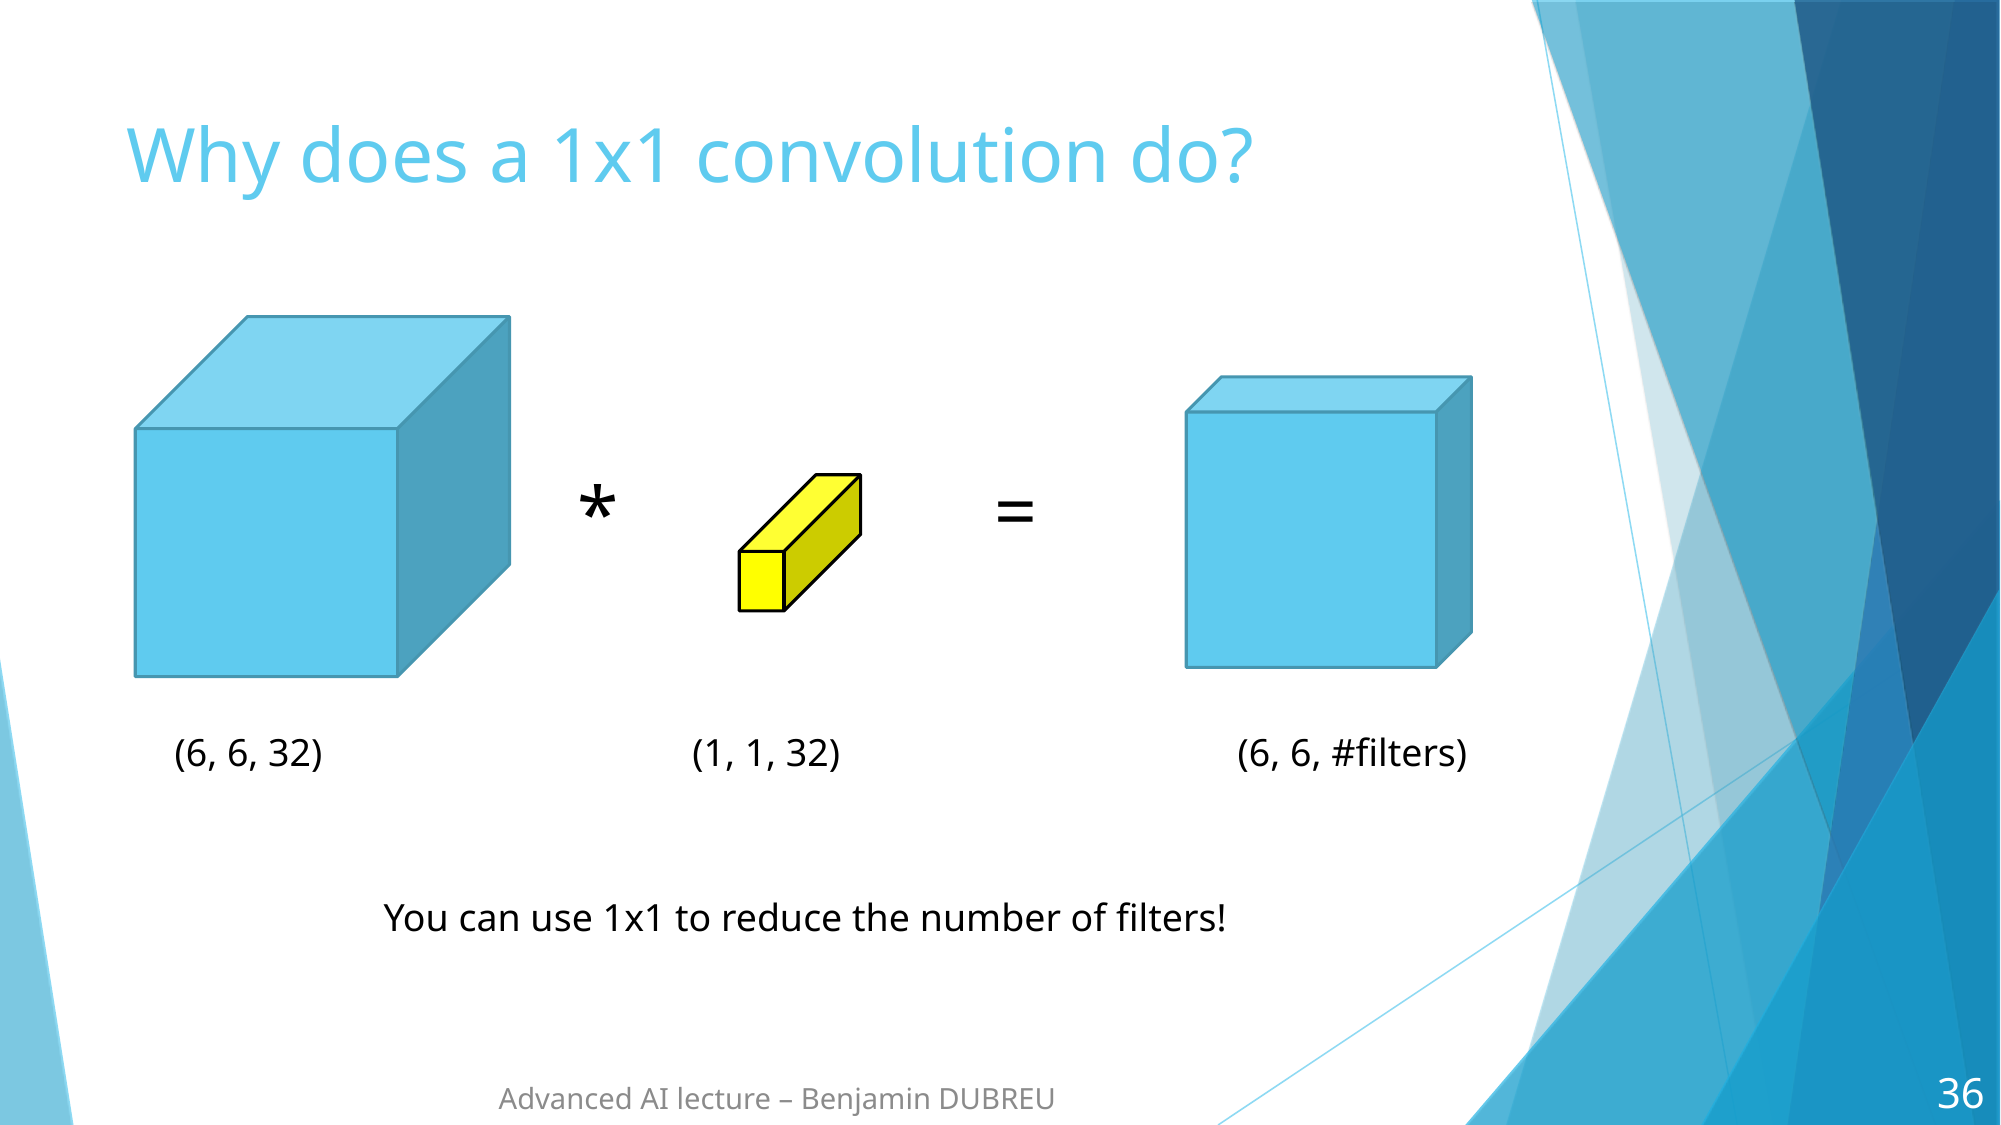

# Why does a 1x1 convolution do?
=
*
(6, 6, 32)
(1, 1, 32)
(6, 6, #filters)
You can use 1x1 to reduce the number of filters!
Advanced AI lecture – Benjamin DUBREU